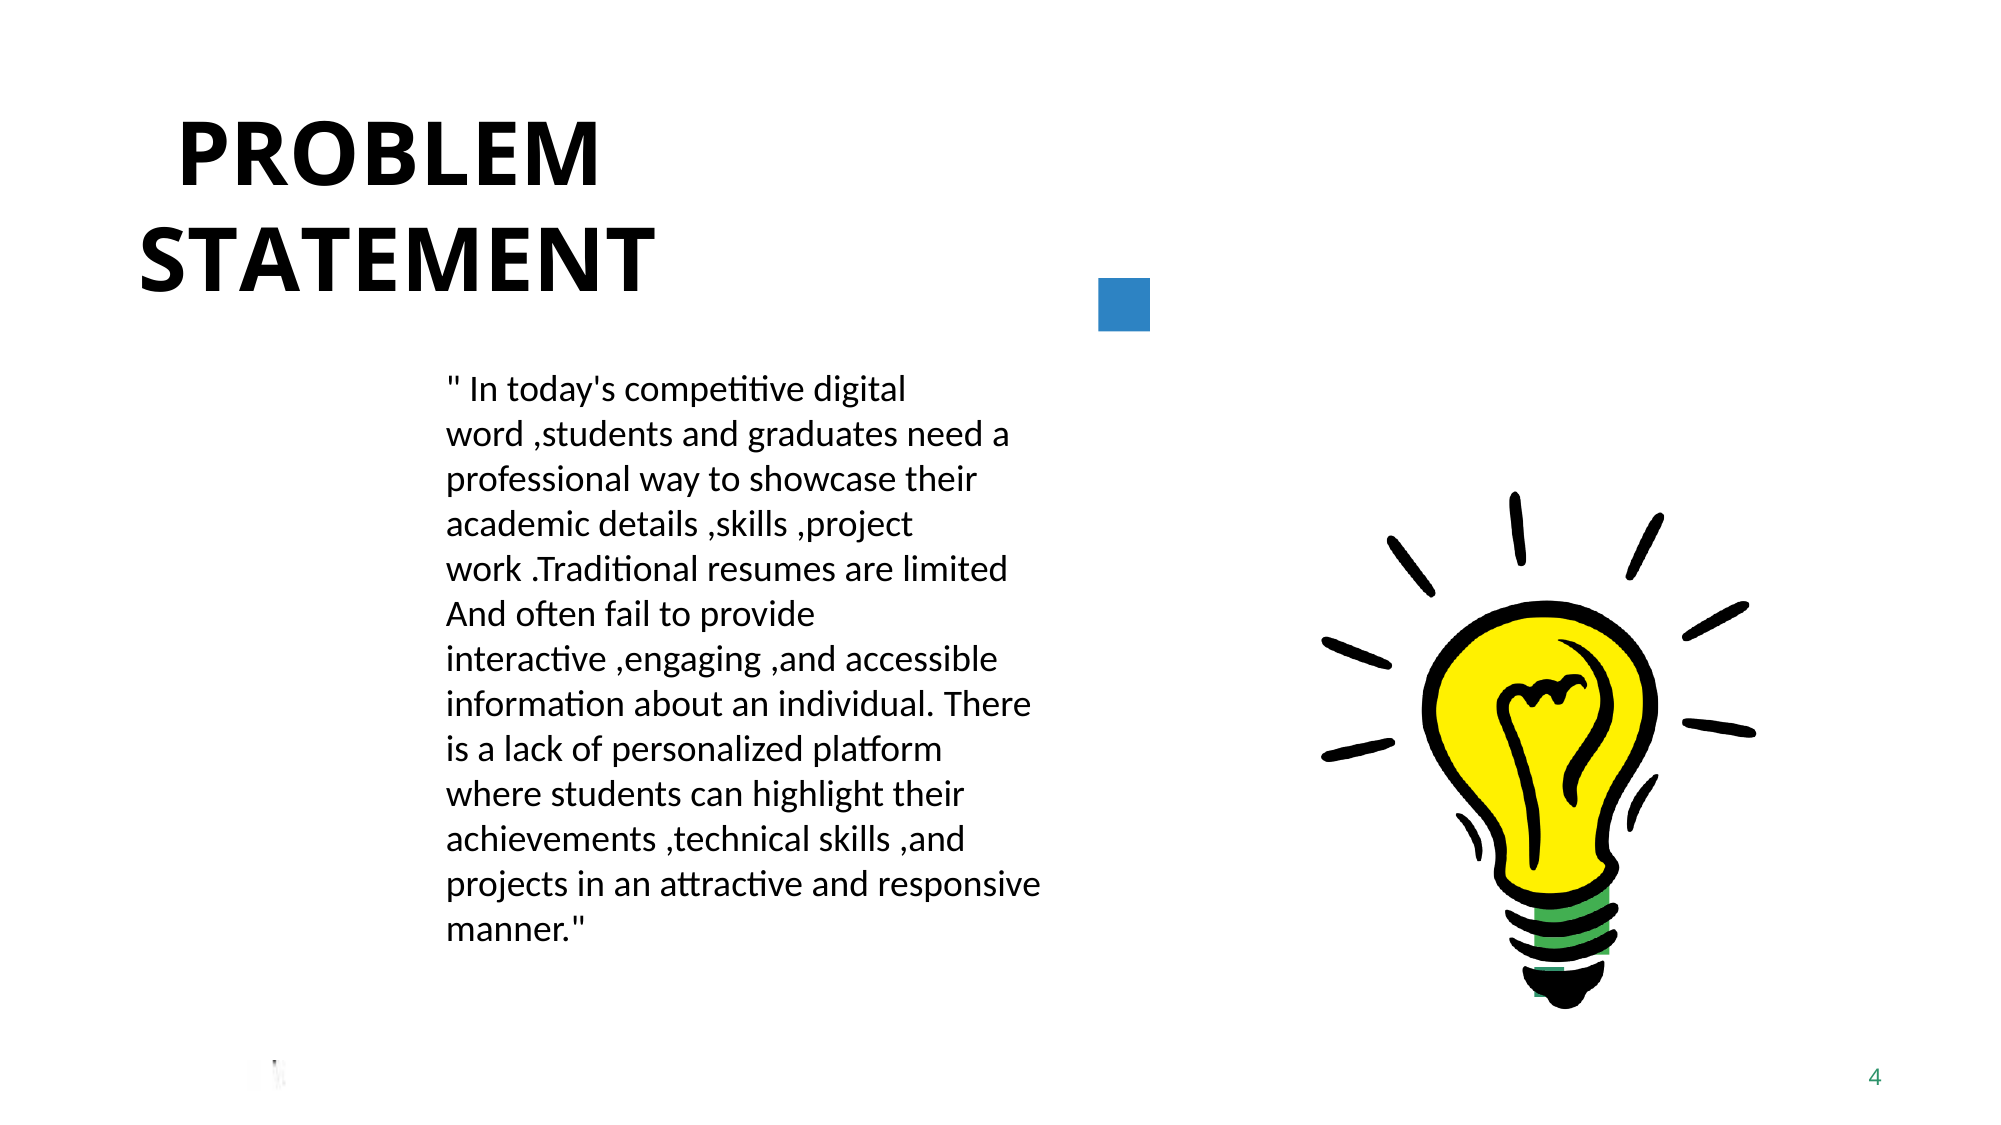

# PROBLEM	STATEMENT
" In today's competitive digital word ,students and graduates need a professional way to showcase their academic details ,skills ,project work .Traditional resumes are limited
And often fail to provide interactive ,engaging ,and accessible information about an individual. There is a lack of personalized platform where students can highlight their achievements ,technical skills ,and projects in an attractive and responsive manner."